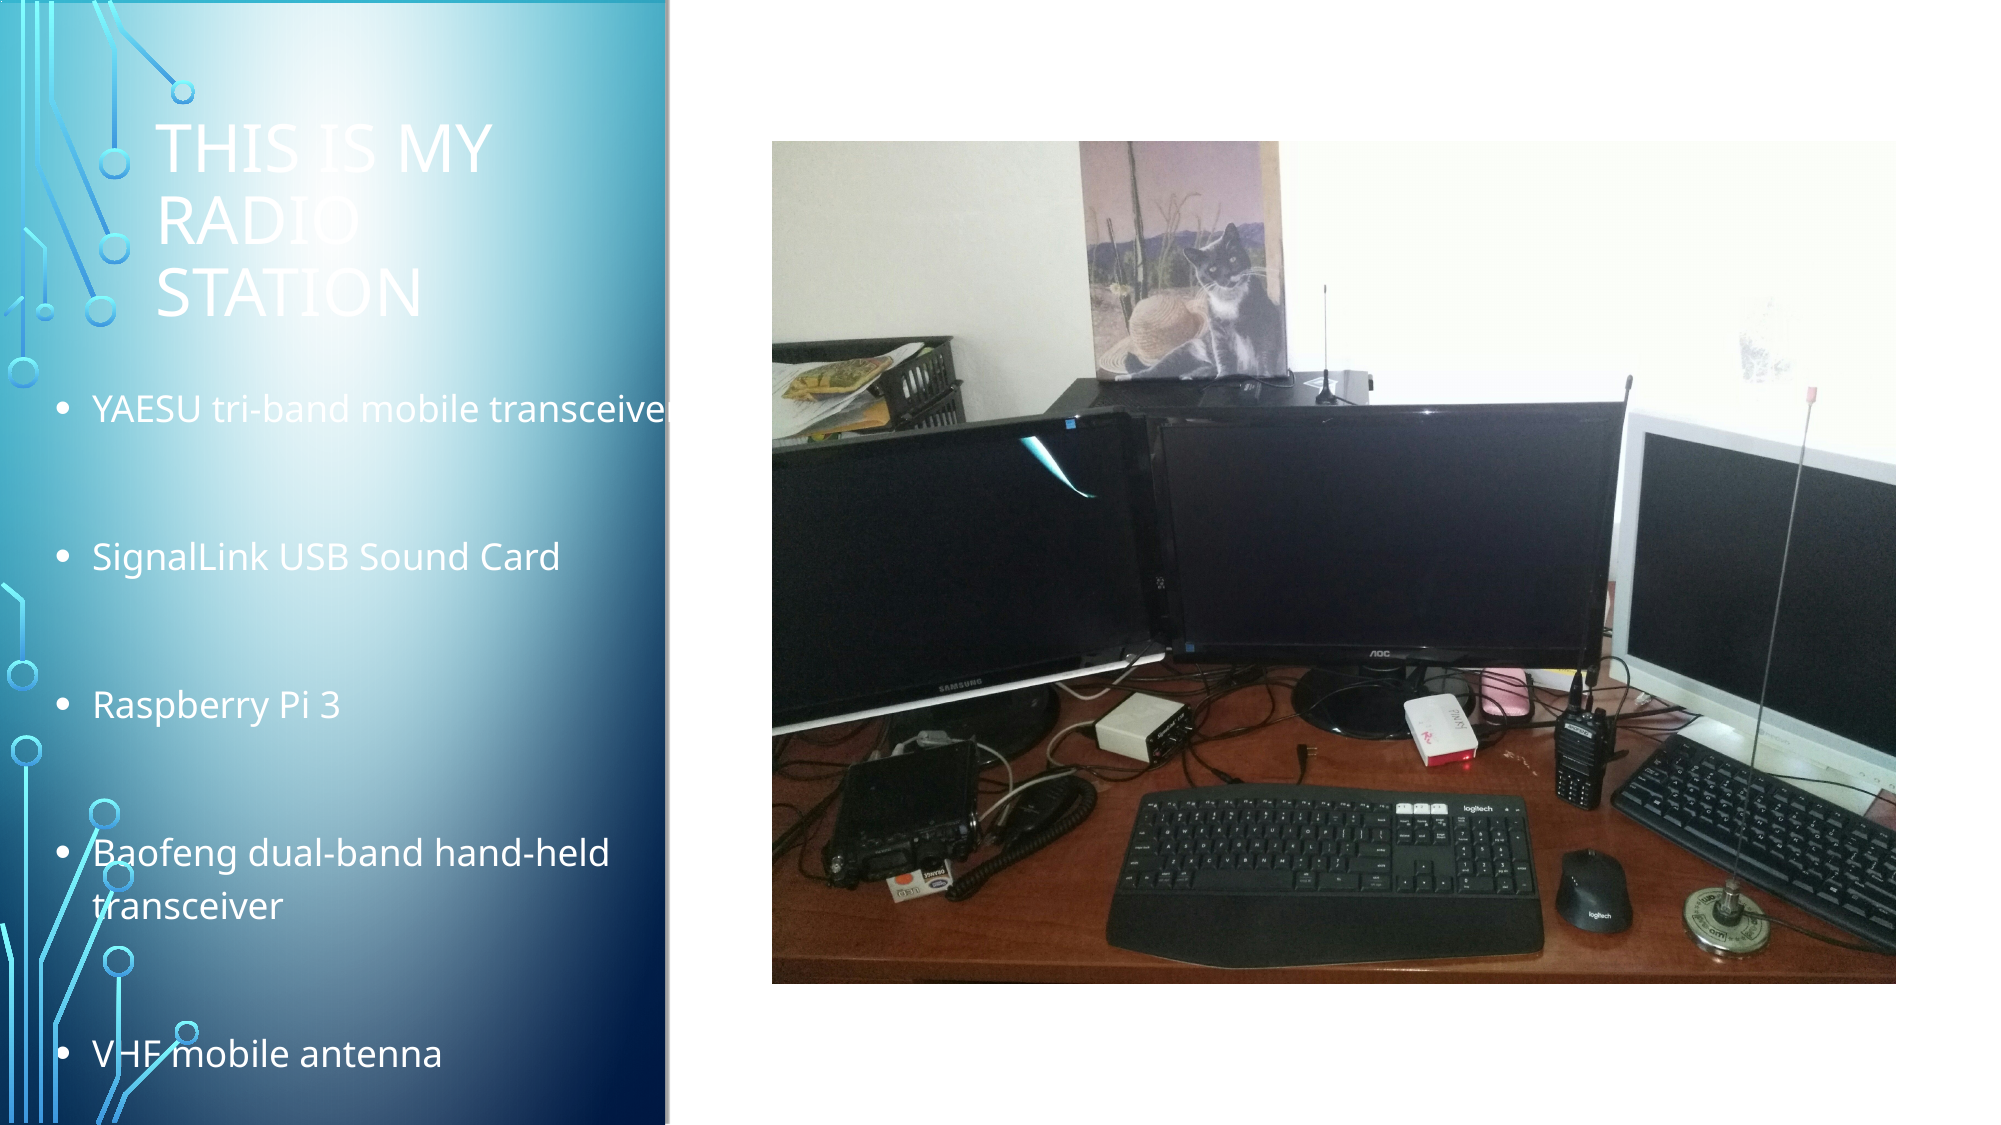

# This is my radio station
YAESU tri-band mobile transceiver
SignalLink USB Sound Card
Raspberry Pi 3
Baofeng dual-band hand-held transceiver
VHF mobile antenna